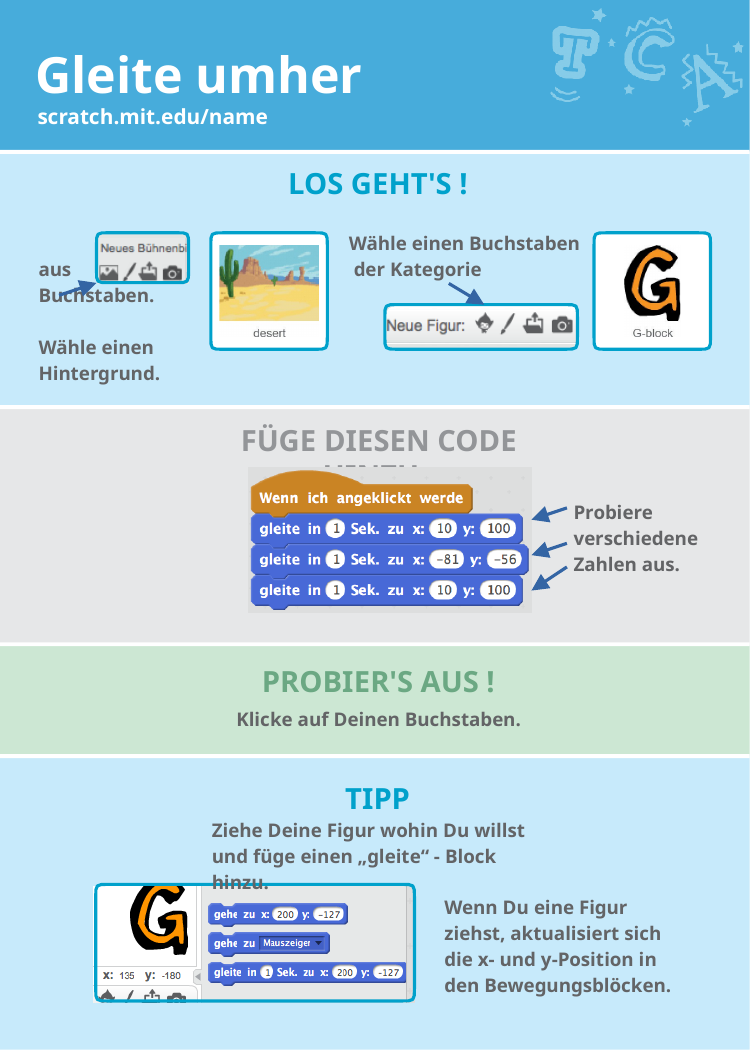

Gleite umher
scratch.mit.edu/name
LOS GEHT'S !
				 Wähle einen Buchstaben aus 				 der Kategorie Buchstaben.
Wähle einen
Hintergrund.
FÜGE DIESEN CODE HINZU :
Probiere verschiedene
Zahlen aus.
PROBIER'S AUS !
Klicke auf Deinen Buchstaben.
TIPP
Ziehe Deine Figur wohin Du willst und füge einen „gleite“ - Block hinzu.
Wenn Du eine Figur ziehst, aktualisiert sich die x- und y-Position in den Bewegungsblöcken.